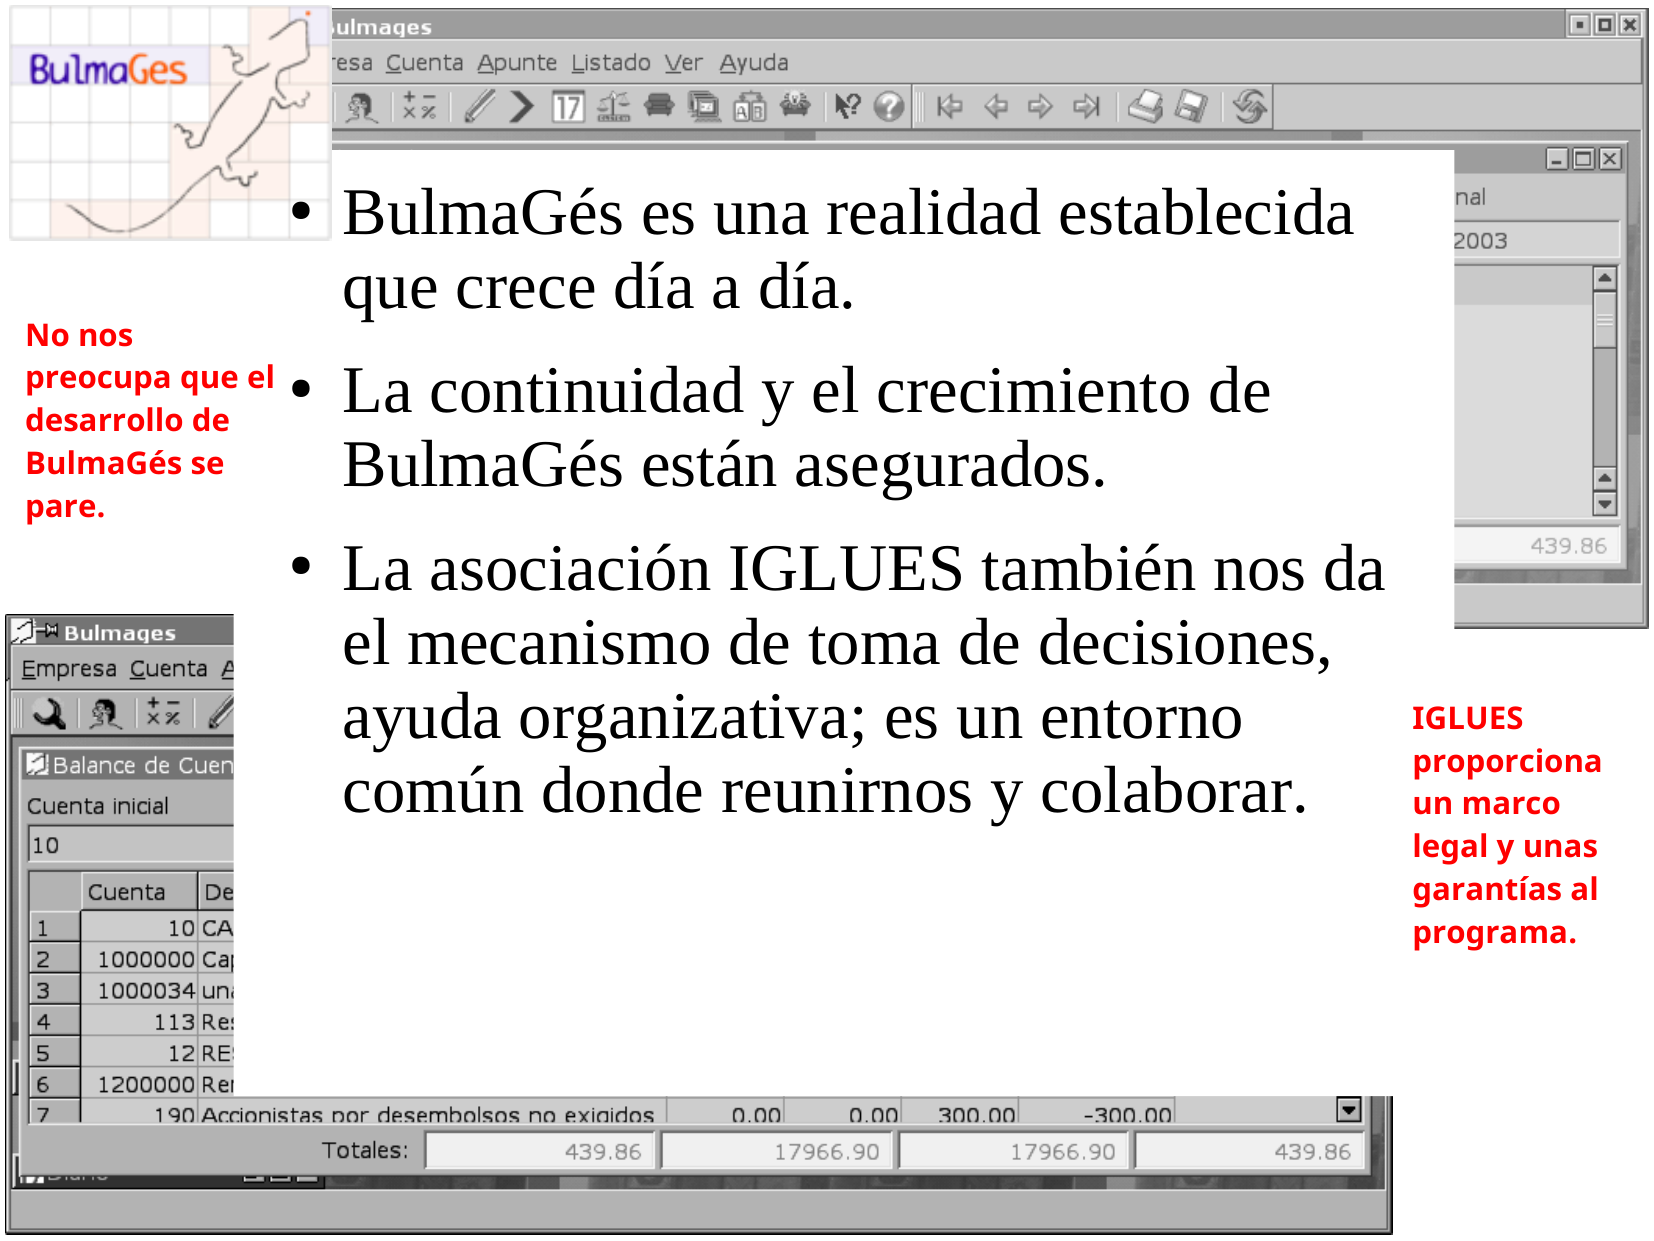

# Historia del Proyecto
Presentación
BulmaGés es una realidad establecida que crece día a día.
La continuidad y el crecimiento de BulmaGés están asegurados.
La asociación IGLUES también nos da el mecanismo de toma de decisiones, ayuda organizativa; es un entorno común donde reunirnos y colaborar.
No nos preocupa que el desarrollo de BulmaGés se pare.
IGLUES proporciona un marco legal y unas garantías al programa.